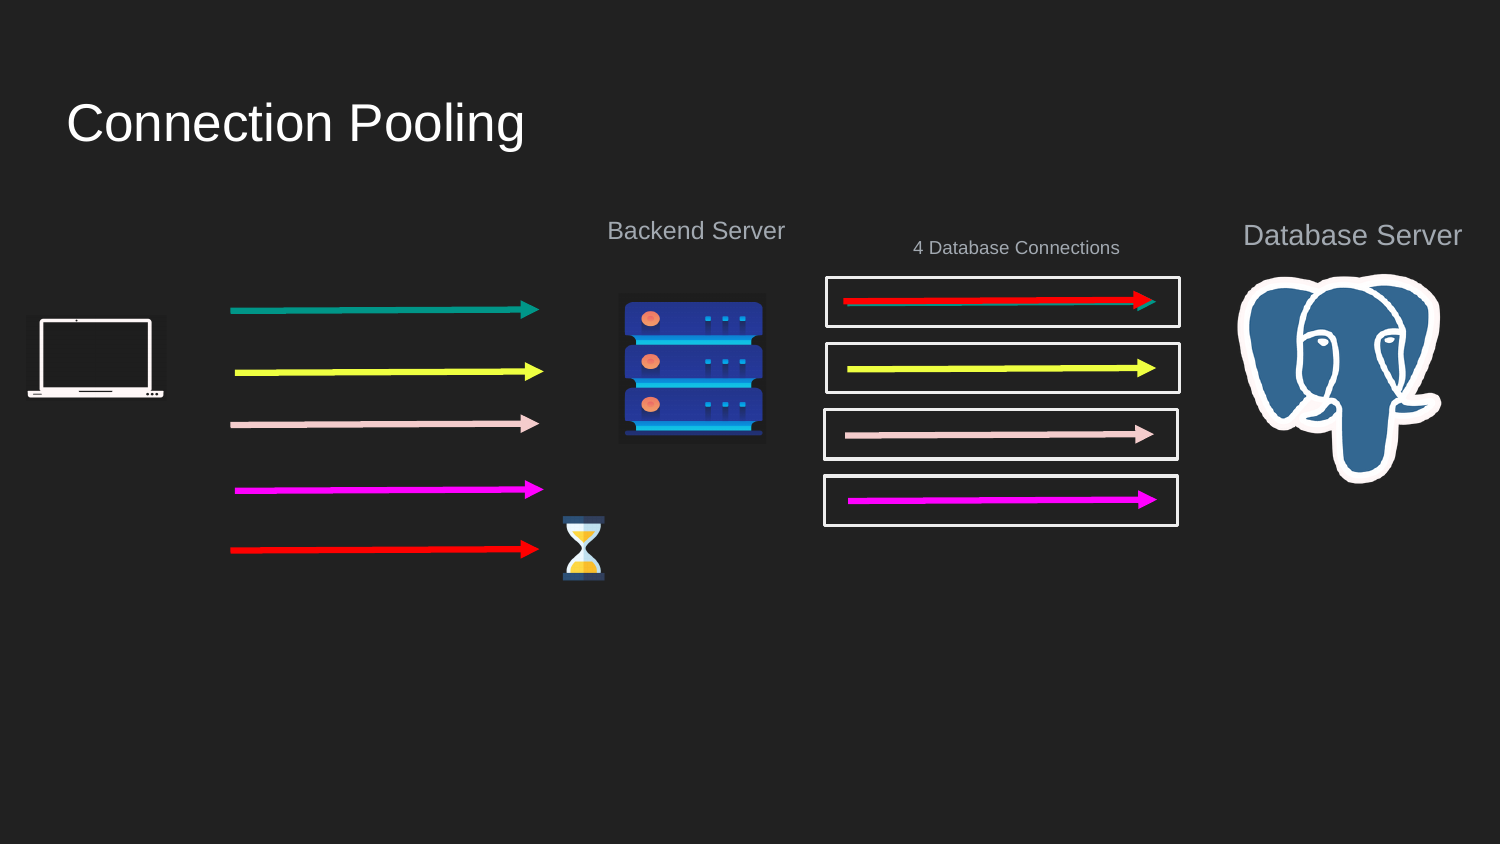

# Connection Pooling
Backend Server
Database Server
4 Database Connections